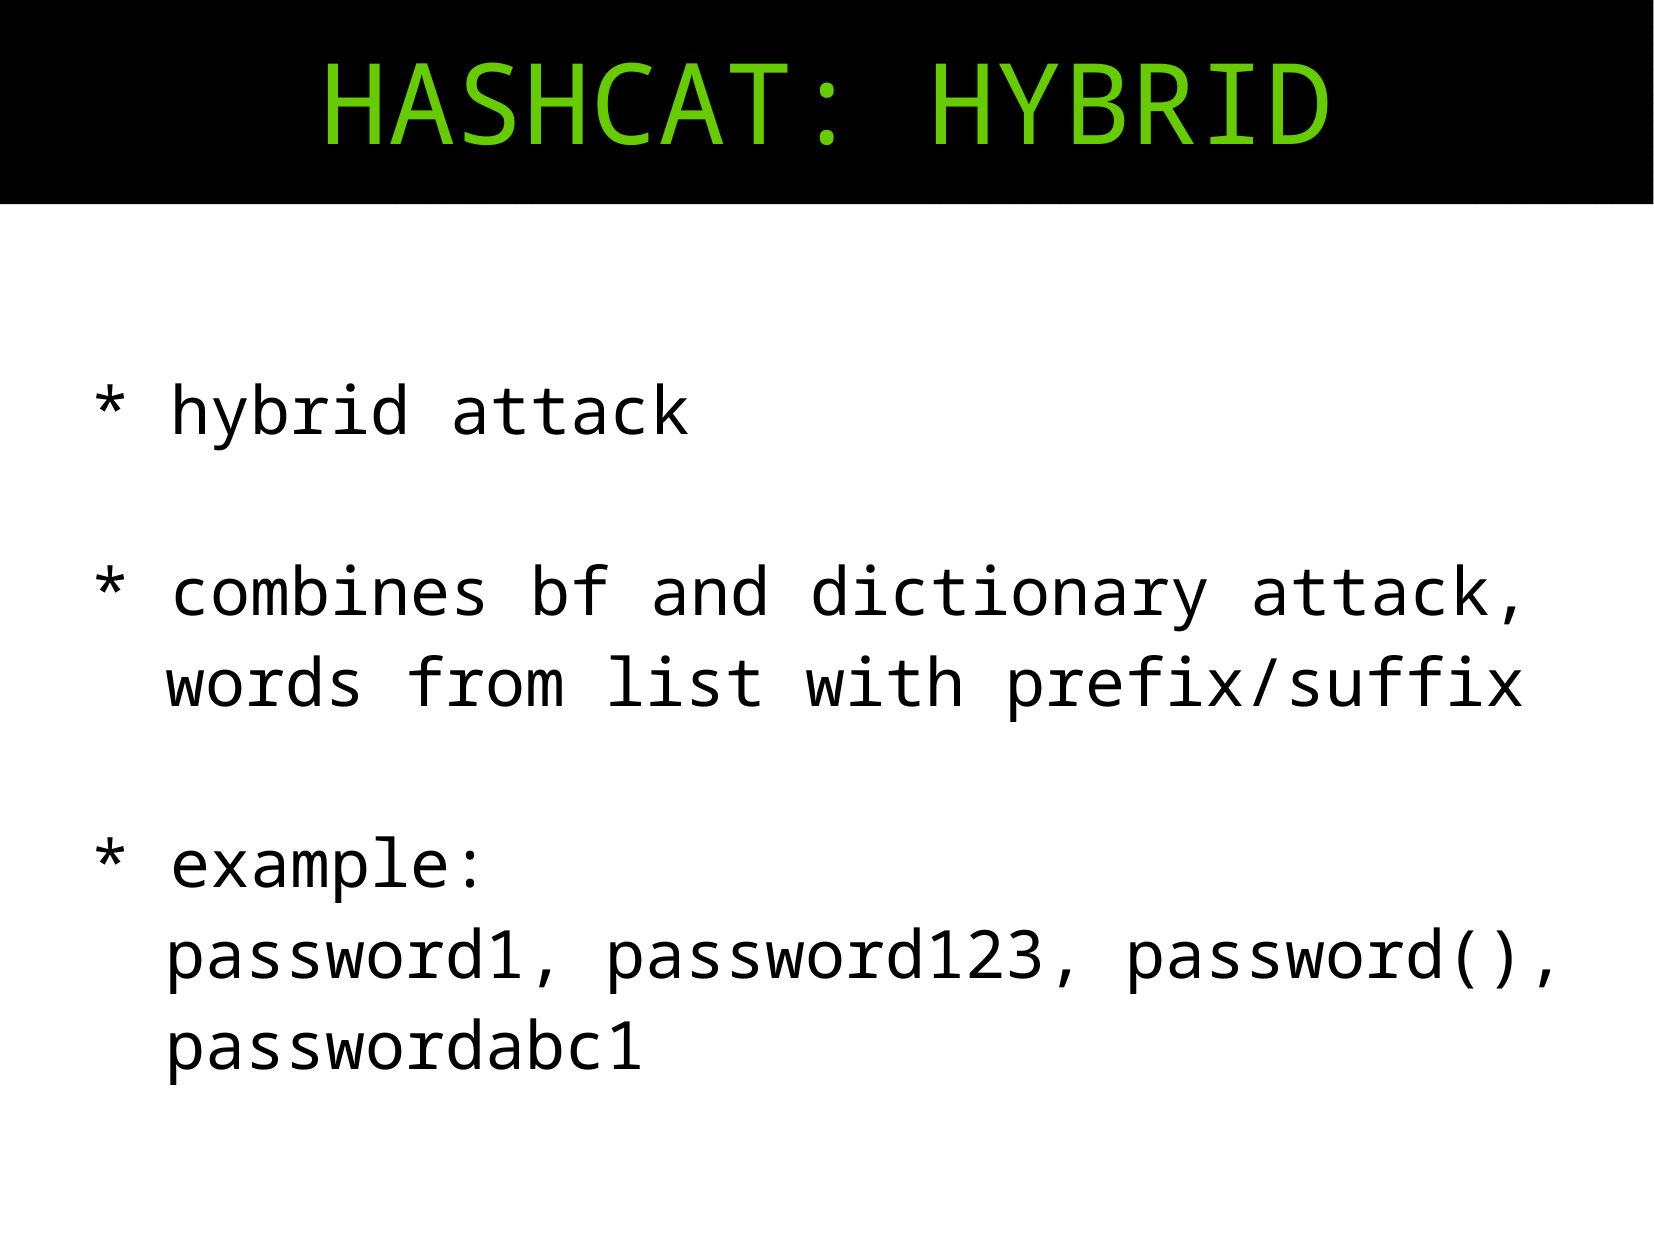

# HASHCAT: HYBRID
* hybrid attack
* combines bf and dictionary attack,
	words from list with prefix/suffix
* example:
	password1, password123, password(),
	passwordabc1